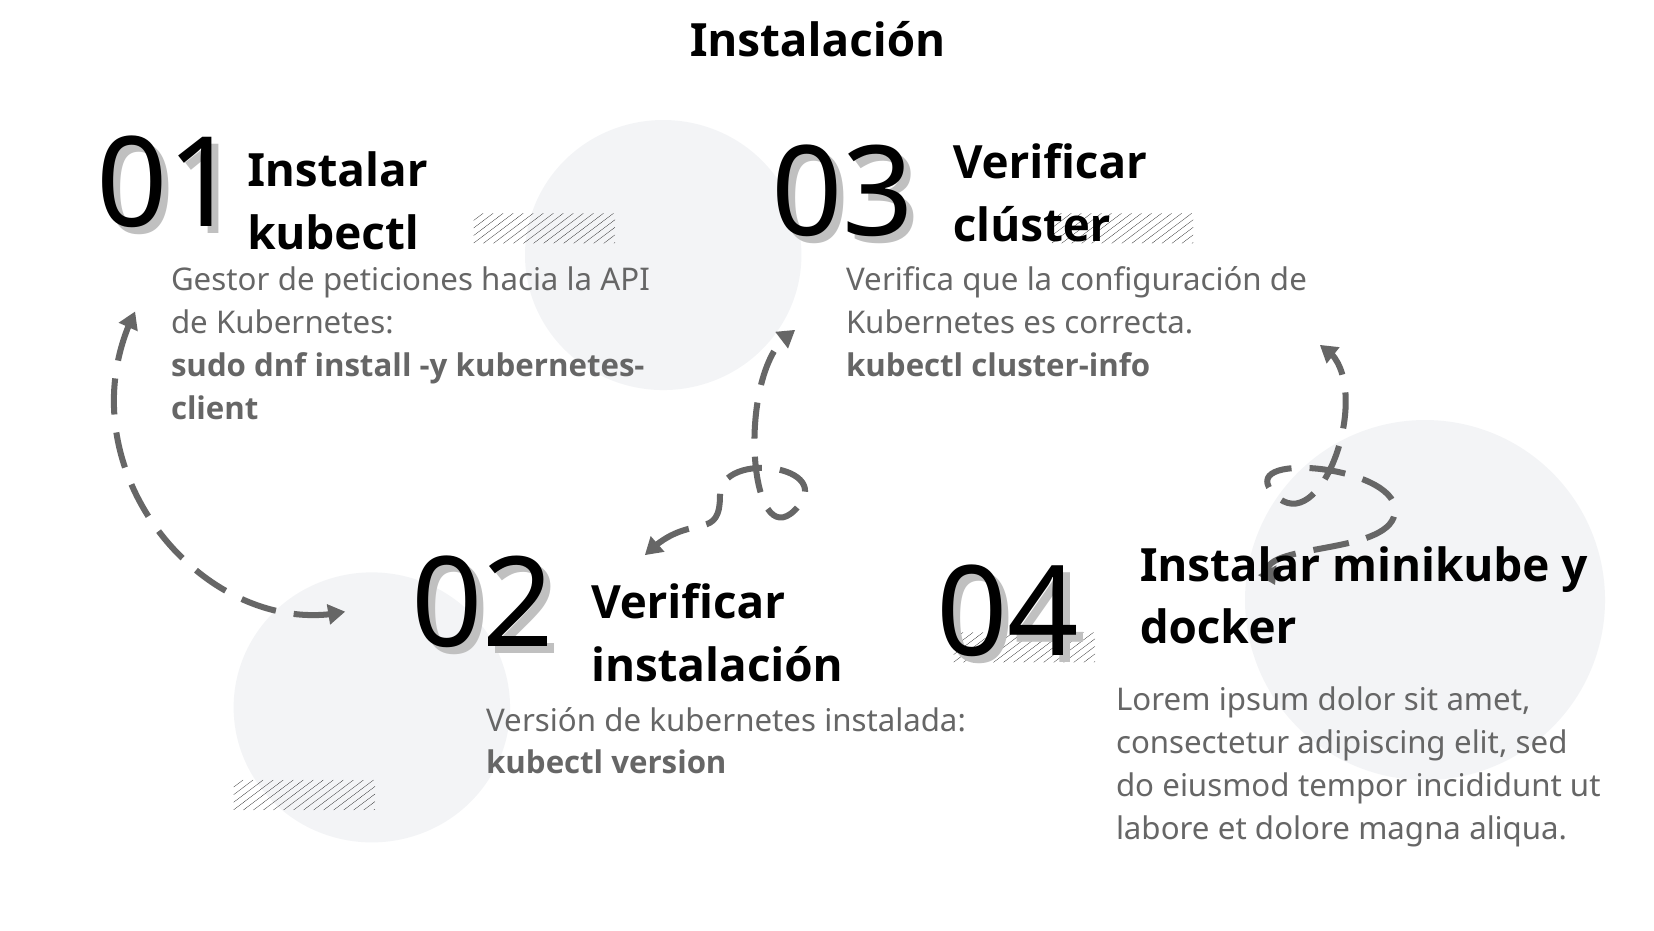

Instalación
01
03
Verificar clúster
Instalar kubectl
Gestor de peticiones hacia la API de Kubernetes:
sudo dnf install -y kubernetes-client
Verifica que la configuración de Kubernetes es correcta.
kubectl cluster-info
02
04
Instalar minikube y docker
Verificar instalación
Lorem ipsum dolor sit amet, consectetur adipiscing elit, sed do eiusmod tempor incididunt ut labore et dolore magna aliqua.
Versión de kubernetes instalada:
kubectl version